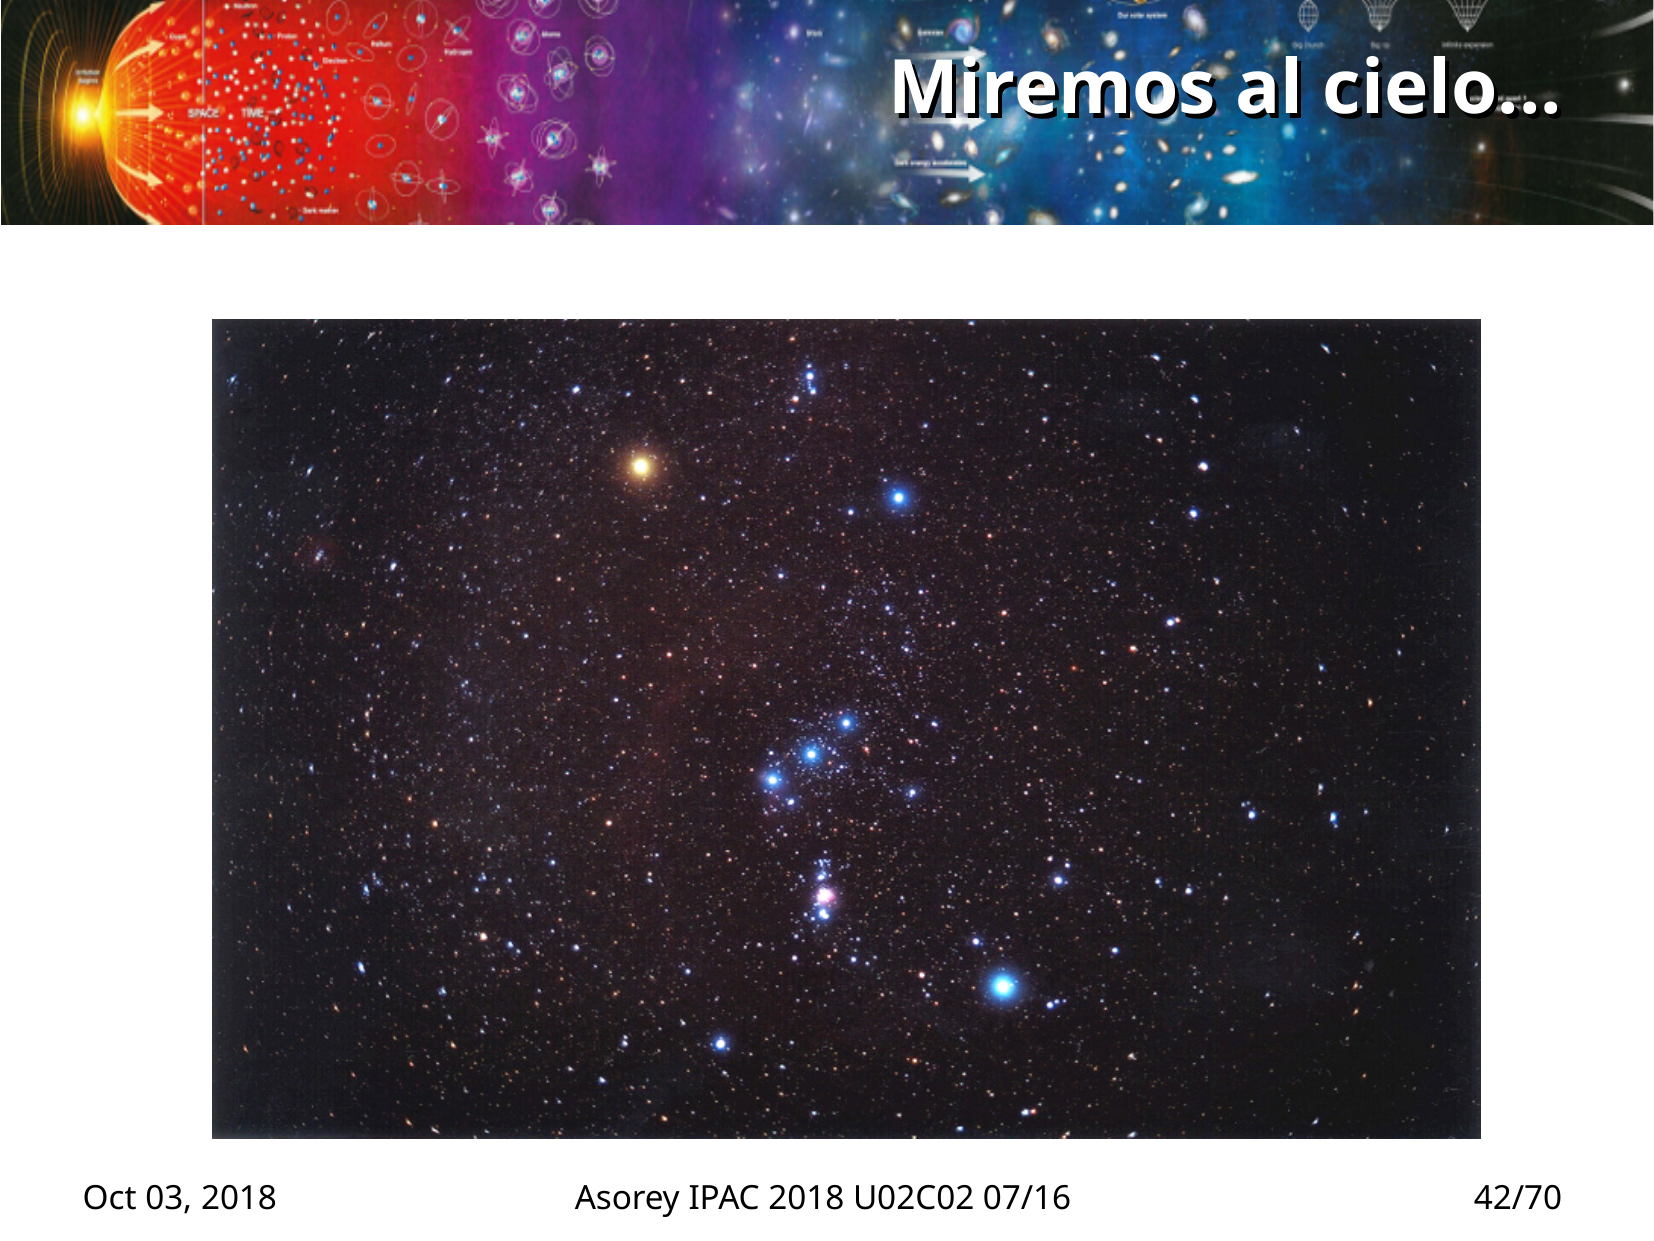

# Miremos al cielo...
Oct 03, 2018
Asorey IPAC 2018 U02C02 07/16
42